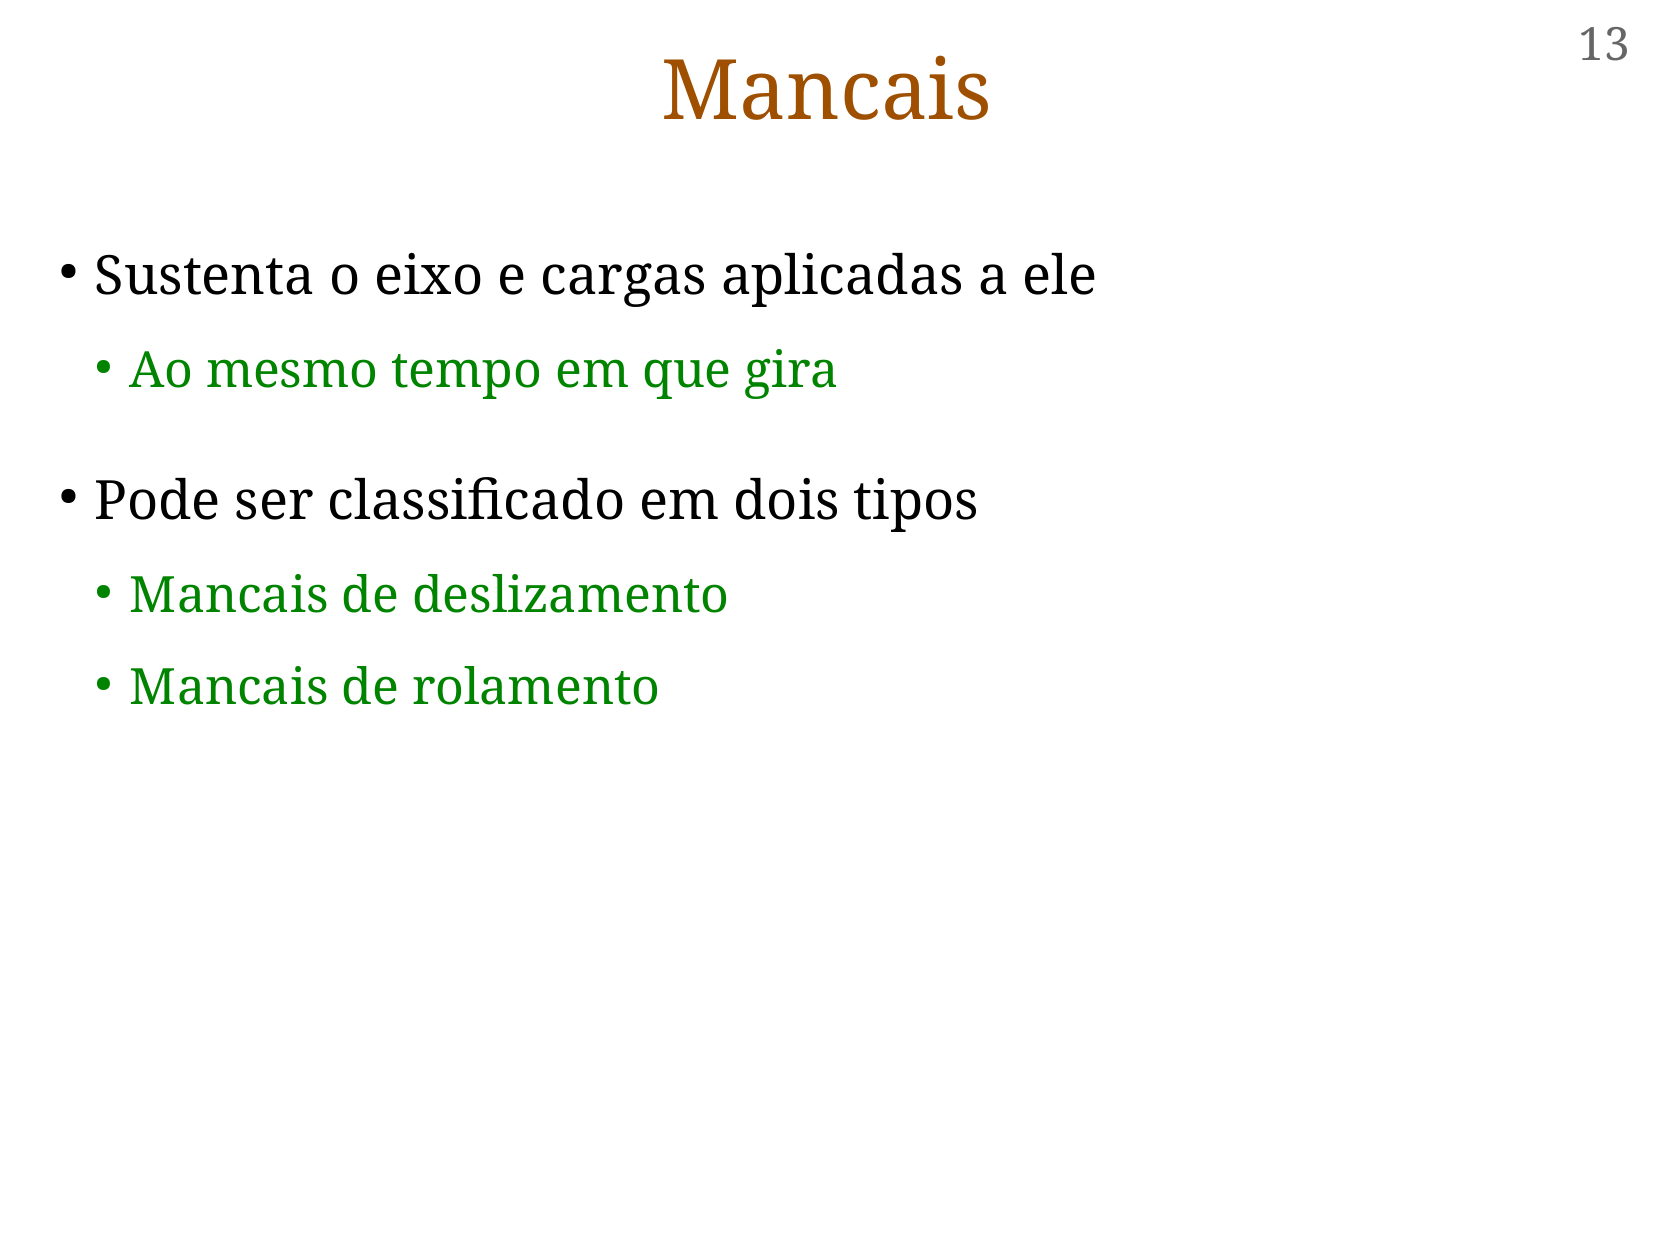

13
# Mancais
Sustenta o eixo e cargas aplicadas a ele
Ao mesmo tempo em que gira
Pode ser classificado em dois tipos
Mancais de deslizamento
Mancais de rolamento